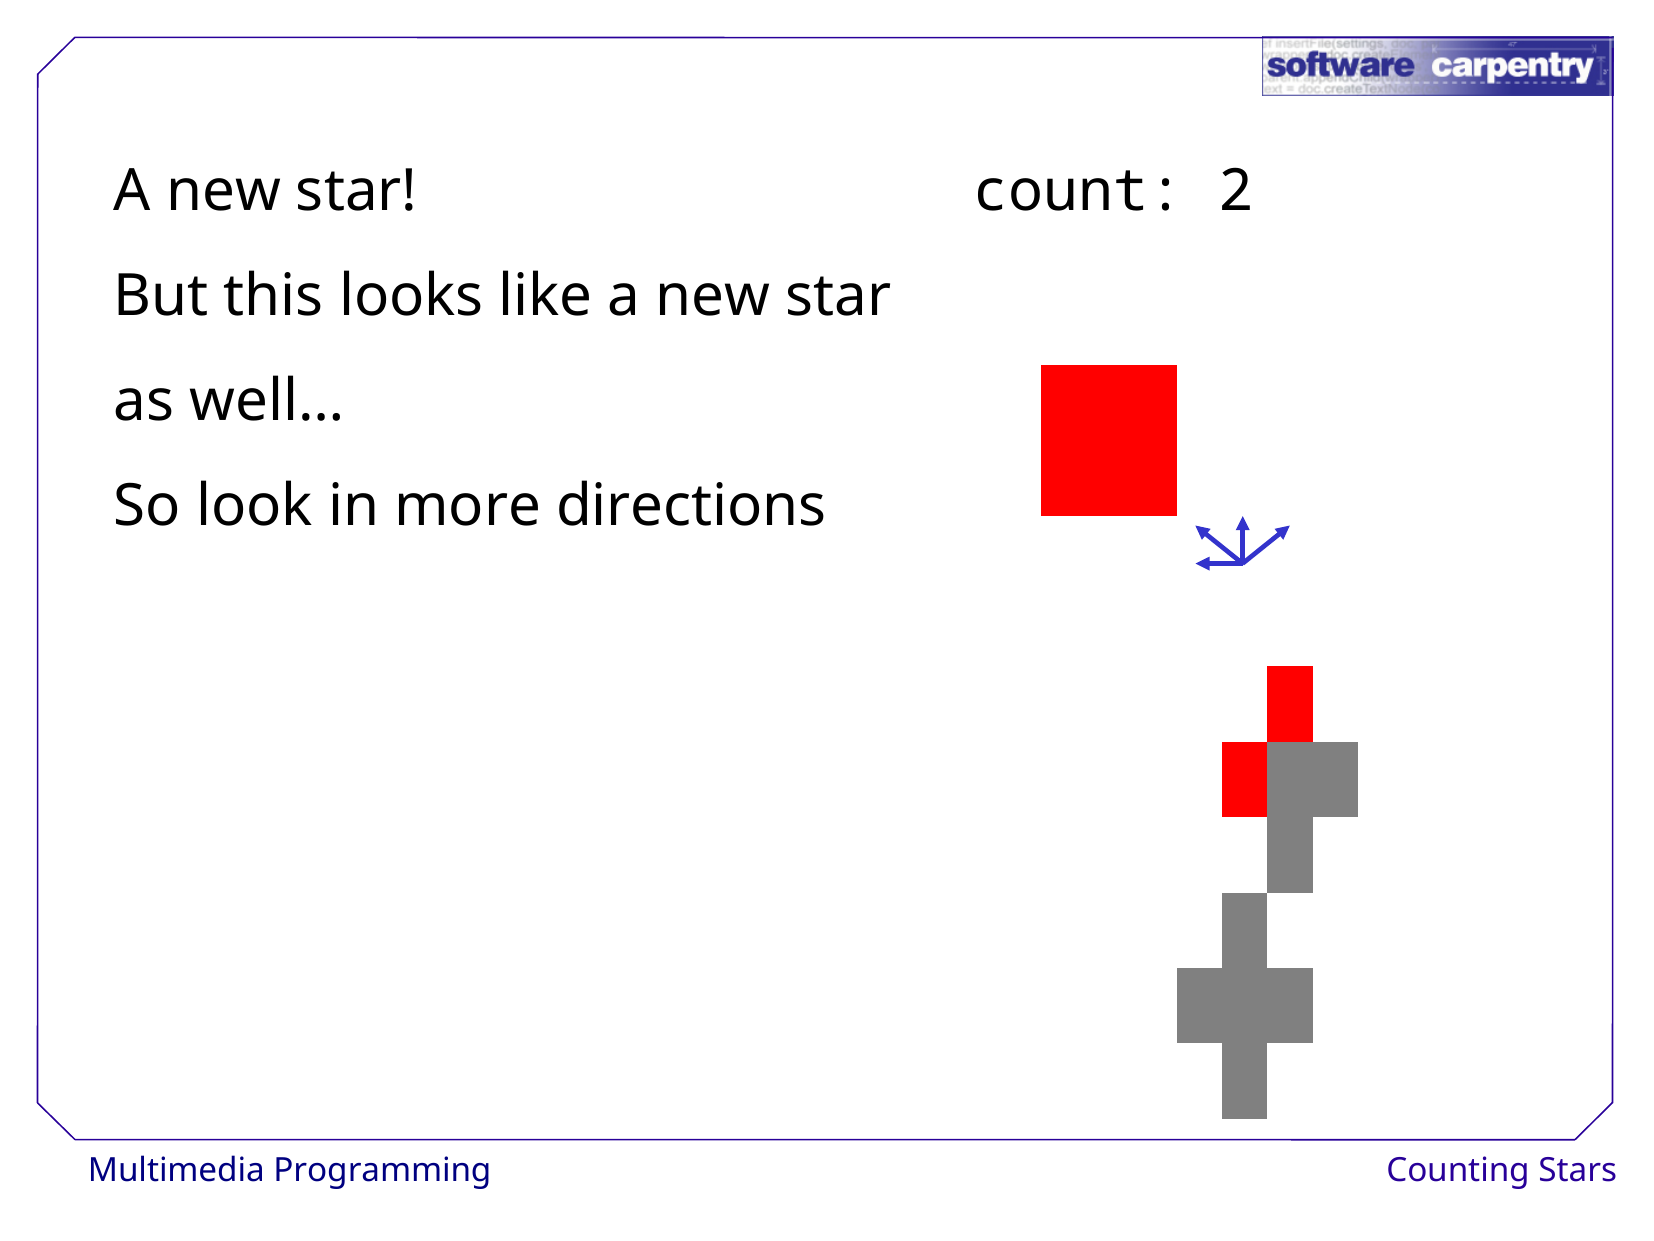

A new star!
But this looks like a new star
as well…
So look in more directions
count: 2
| | | | | | | | | | |
| --- | --- | --- | --- | --- | --- | --- | --- | --- | --- |
| | | | | | | | | | |
| | | | | | | | | | |
| | | | | | | | | | |
| | | | | | | | | | |
| | | | | | | | | | |
| | | | | | | | | | |
| | | | | | | | | | |
| | | | | | | | | | |
| | | | | | | | | | |
| | | | | | | | | | |
| | | | | | | | | | |